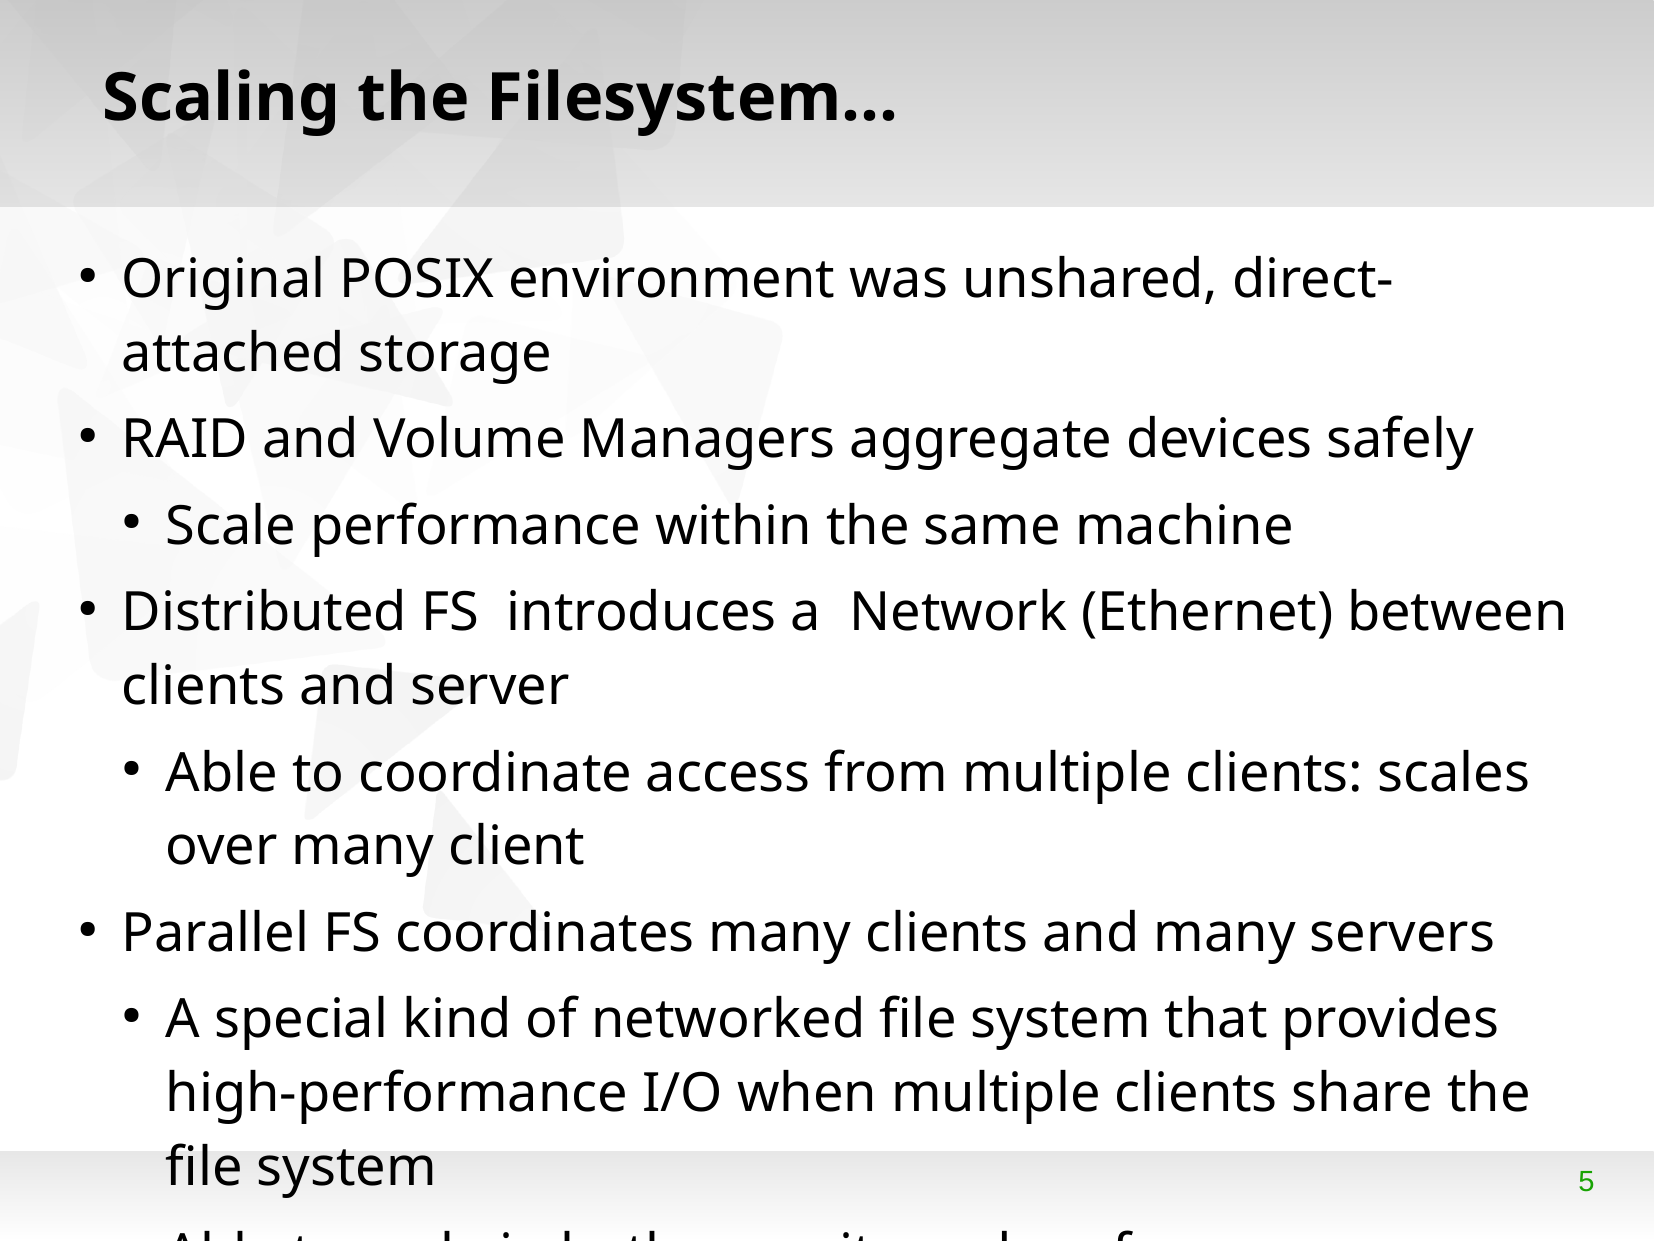

# Scaling the Filesystem...
Original POSIX environment was unshared, direct-attached storage
RAID and Volume Managers aggregate devices safely
Scale performance within the same machine
Distributed FS introduces a Network (Ethernet) between clients and server
Able to coordinate access from multiple clients: scales over many client
Parallel FS coordinates many clients and many servers
A special kind of networked file system that provides high-performance I/O when multiple clients share the file system
Able to scale in both capacity and performance
5